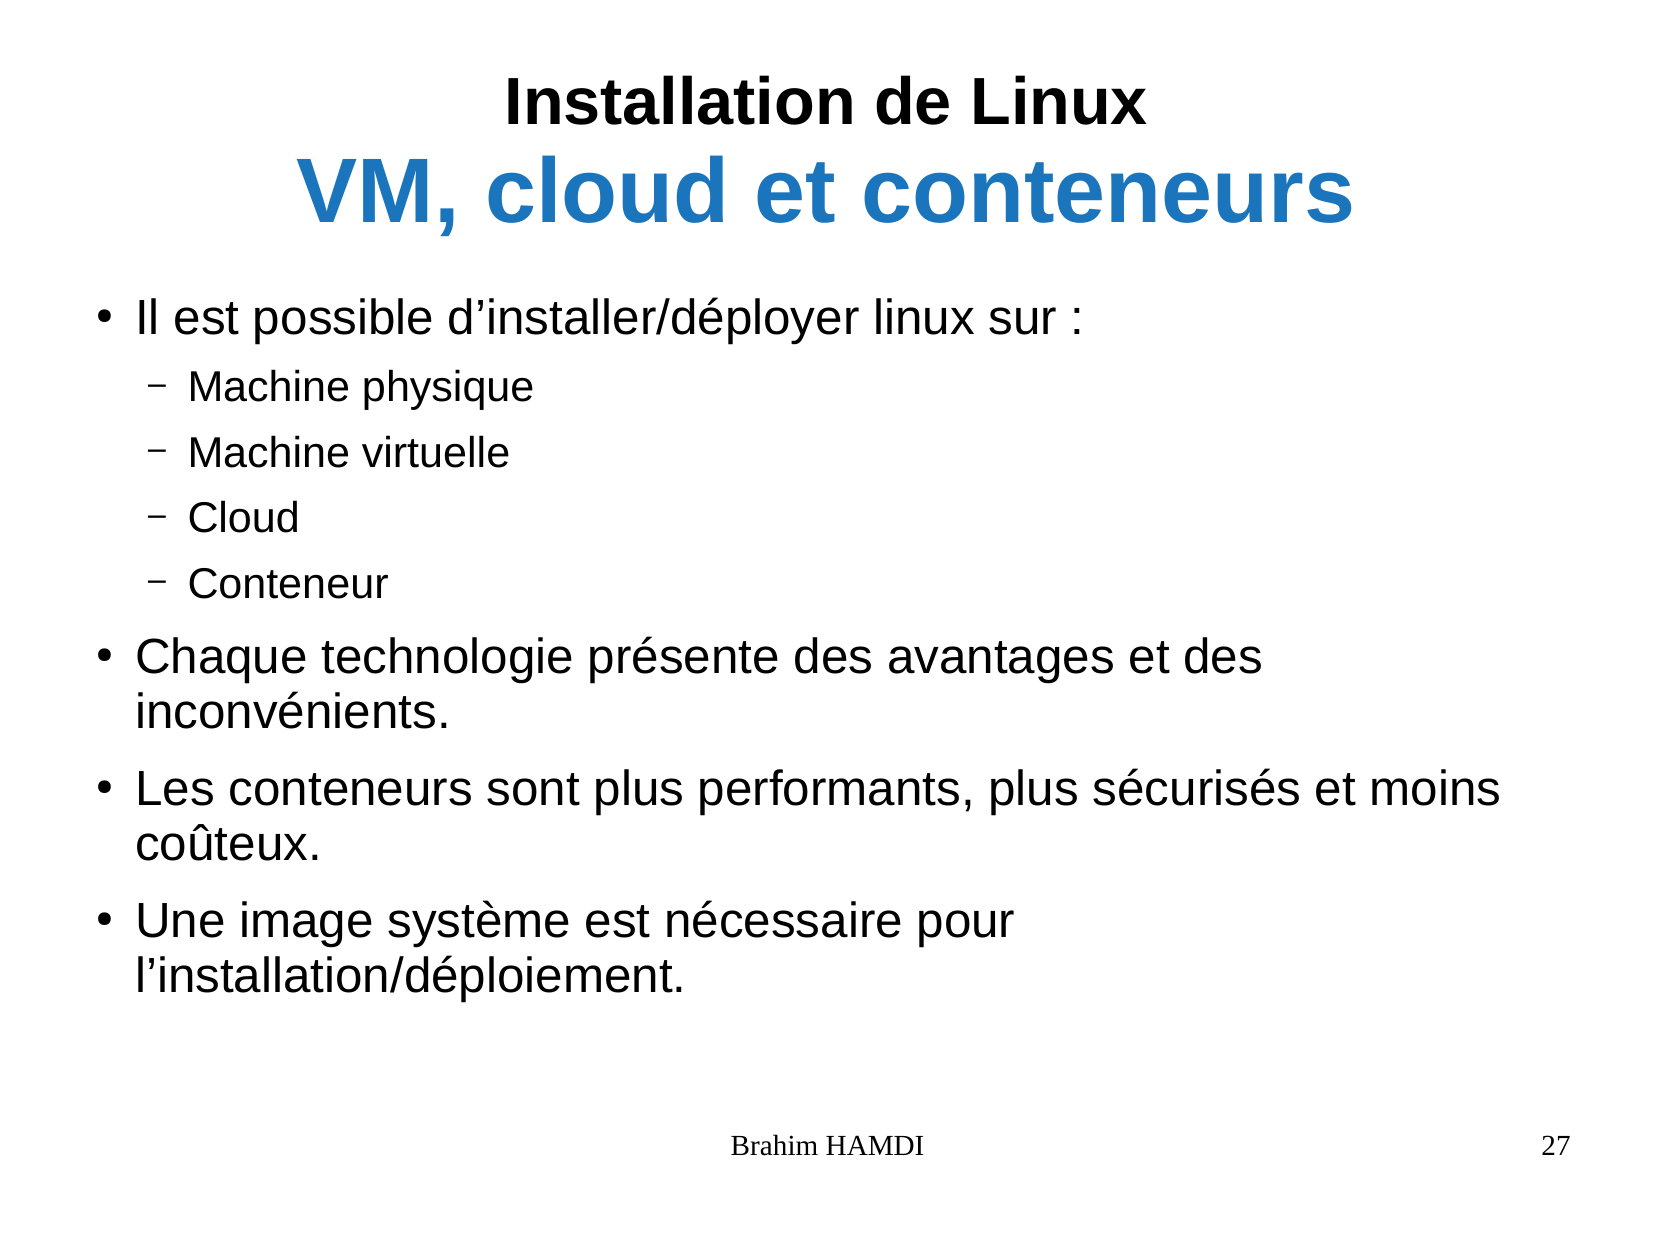

# Installation de Linux VM, cloud et conteneurs
Il est possible d’installer/déployer linux sur :
Machine physique
Machine virtuelle
Cloud
Conteneur
Chaque technologie présente des avantages et des inconvénients.
Les conteneurs sont plus performants, plus sécurisés et moins coûteux.
Une image système est nécessaire pour l’installation/déploiement.
Brahim HAMDI
27